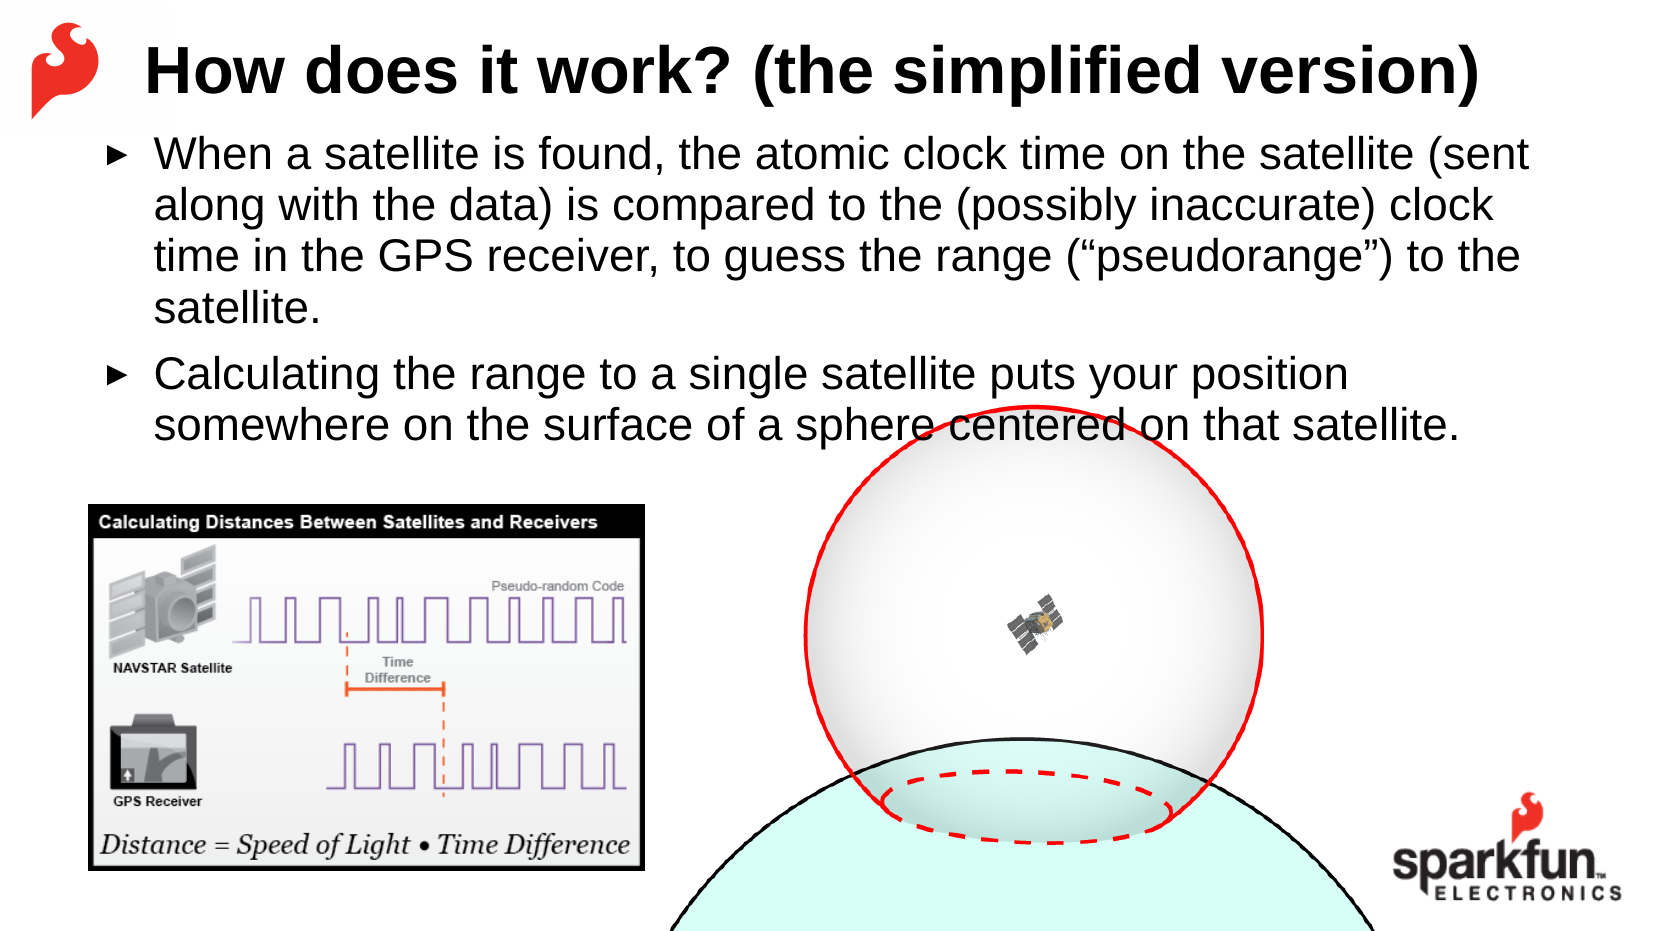

# How does it work? (the simplified version)
When a satellite is found, the atomic clock time on the satellite (sent along with the data) is compared to the (possibly inaccurate) clock time in the GPS receiver, to guess the range (“pseudorange”) to the satellite.
Calculating the range to a single satellite puts your position somewhere on the surface of a sphere centered on that satellite.